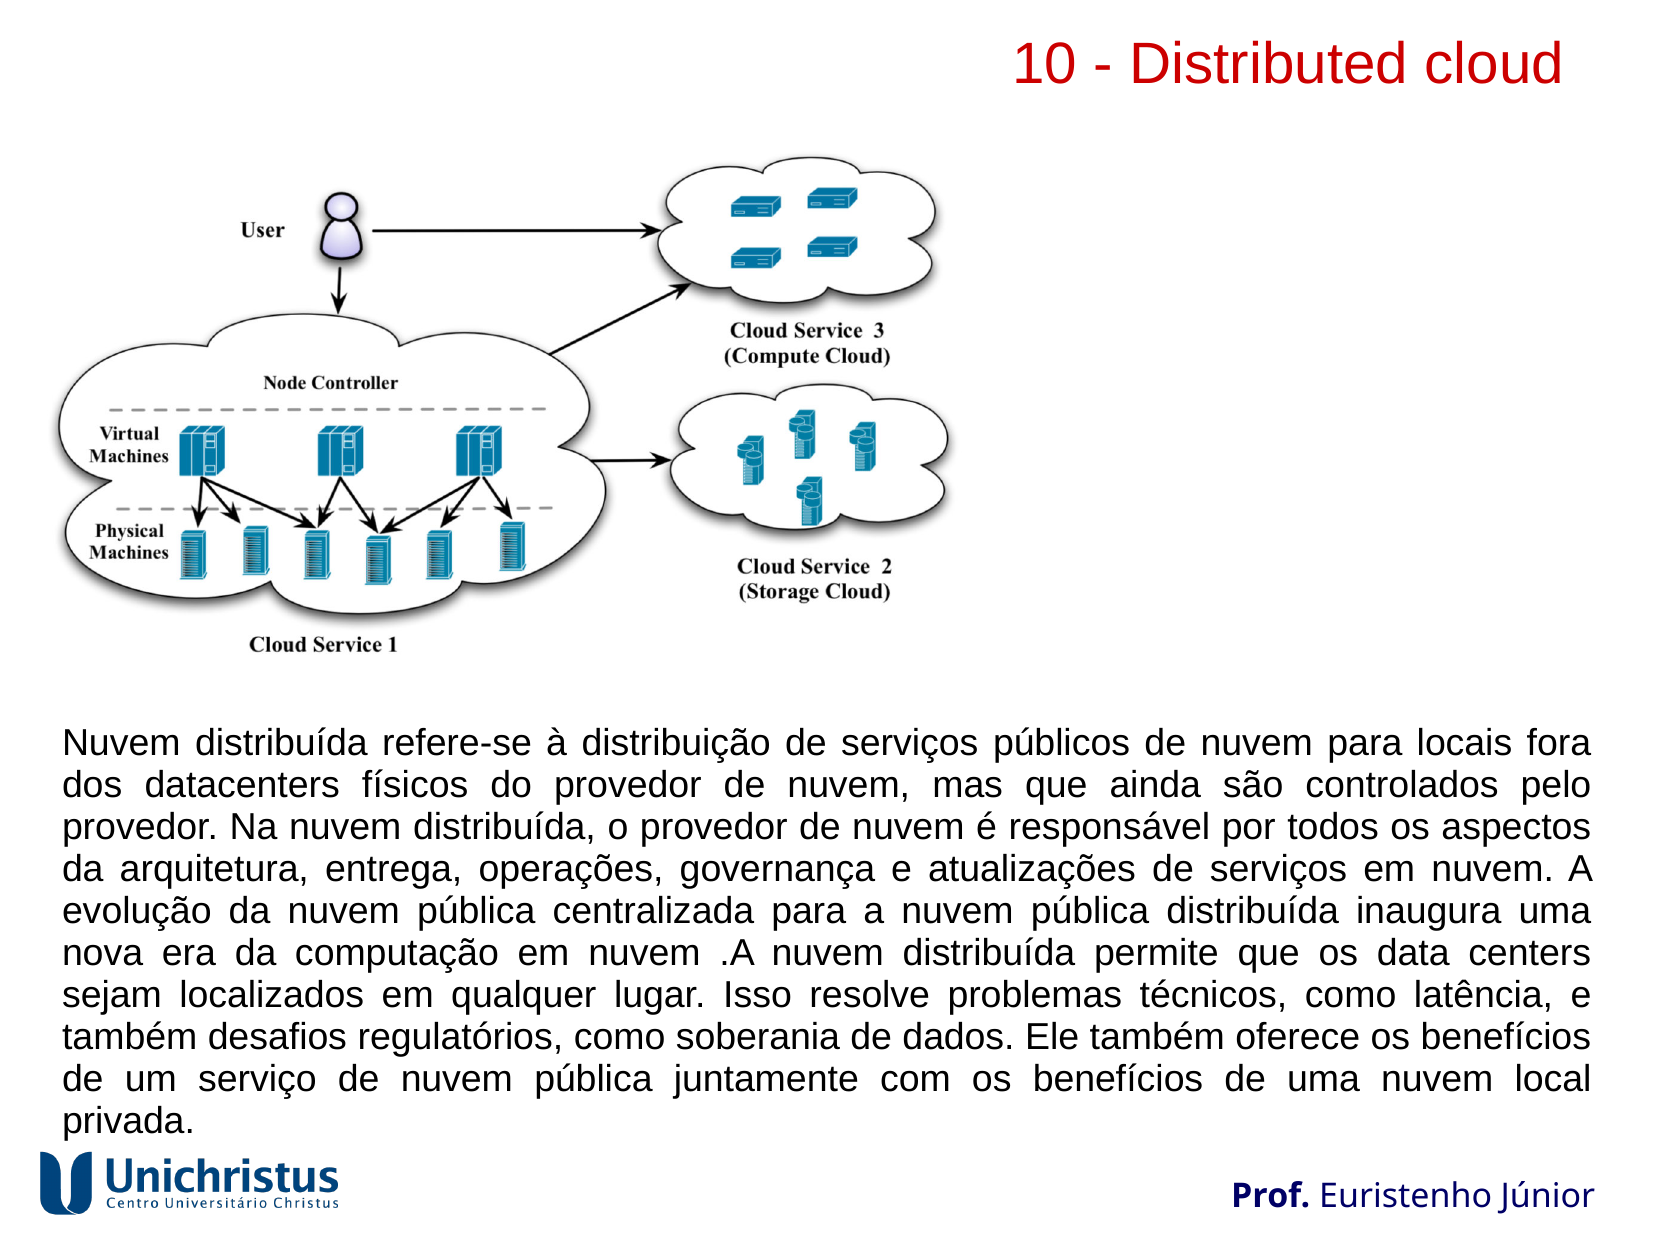

10 - Distributed cloud
Nuvem distribuída refere-se à distribuição de serviços públicos de nuvem para locais fora dos datacenters físicos do provedor de nuvem, mas que ainda são controlados pelo provedor. Na nuvem distribuída, o provedor de nuvem é responsável por todos os aspectos da arquitetura, entrega, operações, governança e atualizações de serviços em nuvem. A evolução da nuvem pública centralizada para a nuvem pública distribuída inaugura uma nova era da computação em nuvem .A nuvem distribuída permite que os data centers sejam localizados em qualquer lugar. Isso resolve problemas técnicos, como latência, e também desafios regulatórios, como soberania de dados. Ele também oferece os benefícios de um serviço de nuvem pública juntamente com os benefícios de uma nuvem local privada.
Prof. Euristenho Júnior